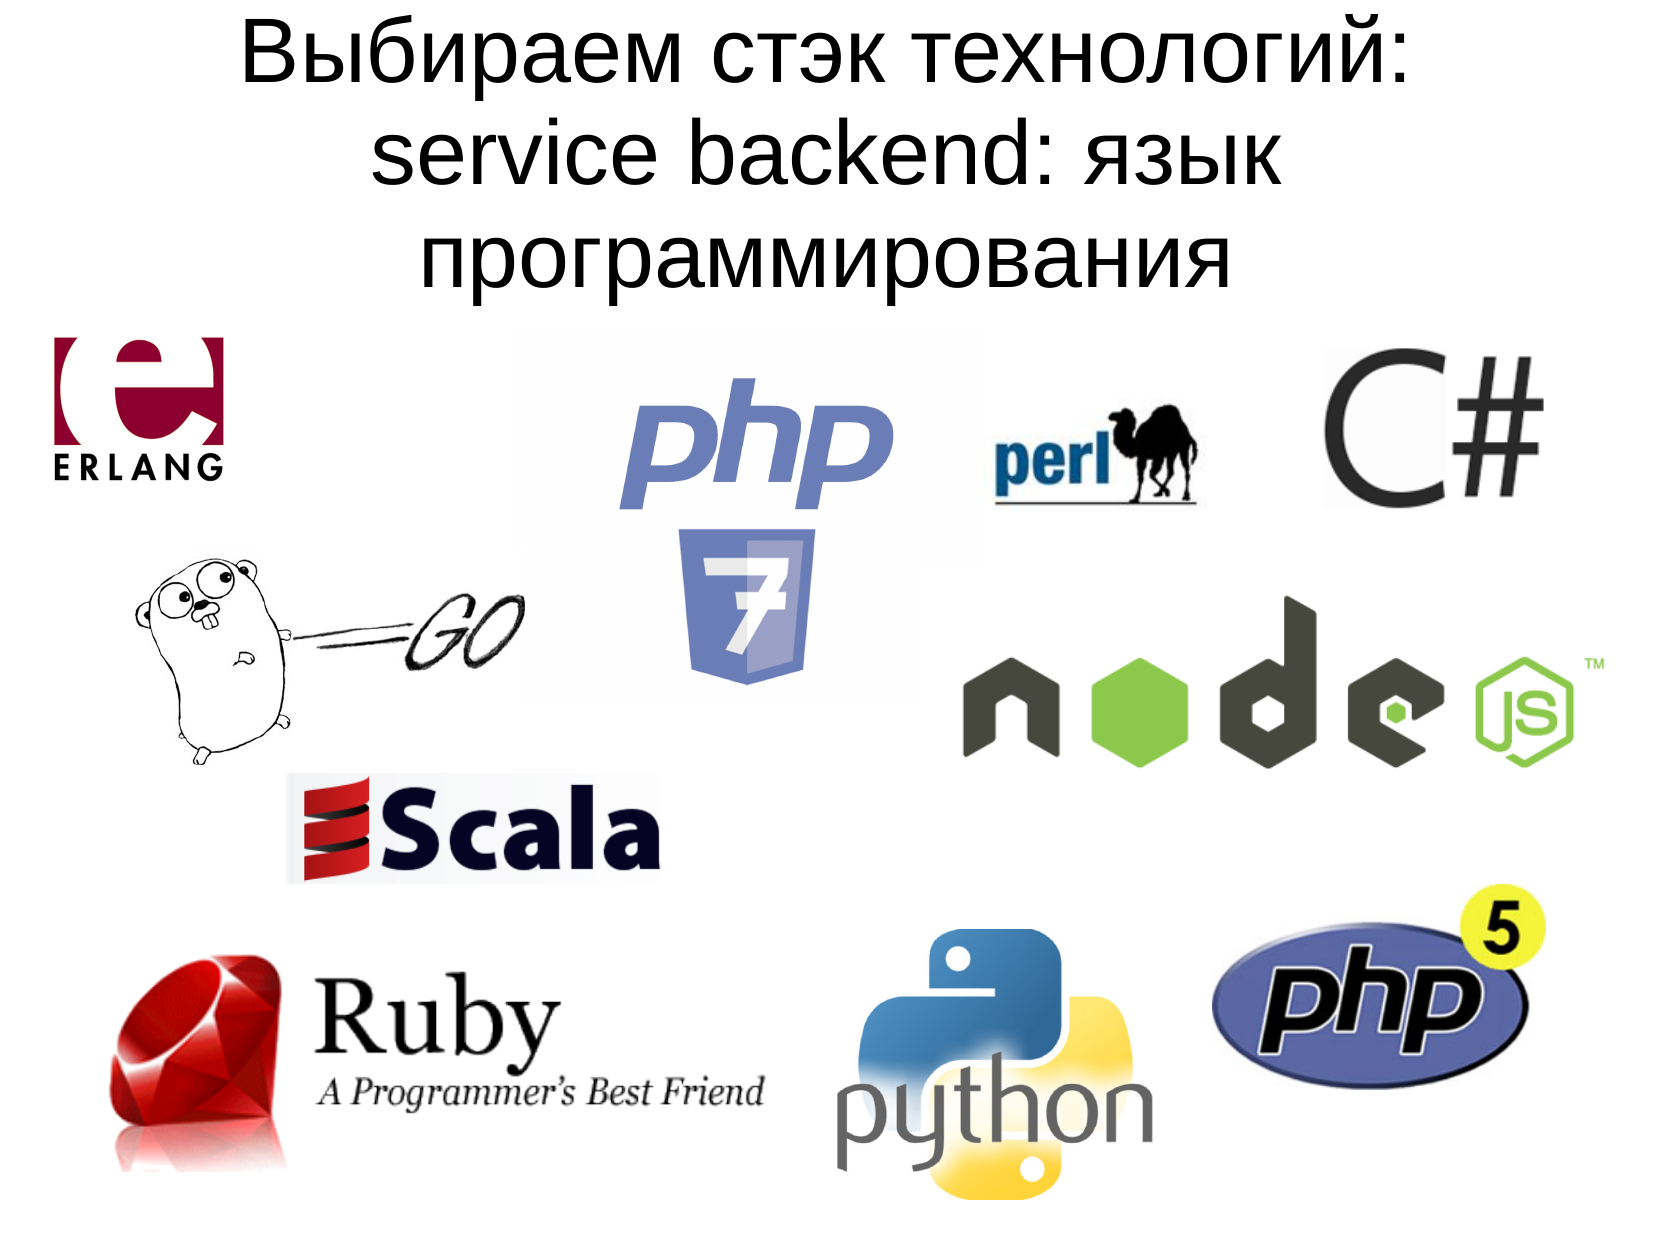

# Выбираем стэк технологий: service backend: язык программирования